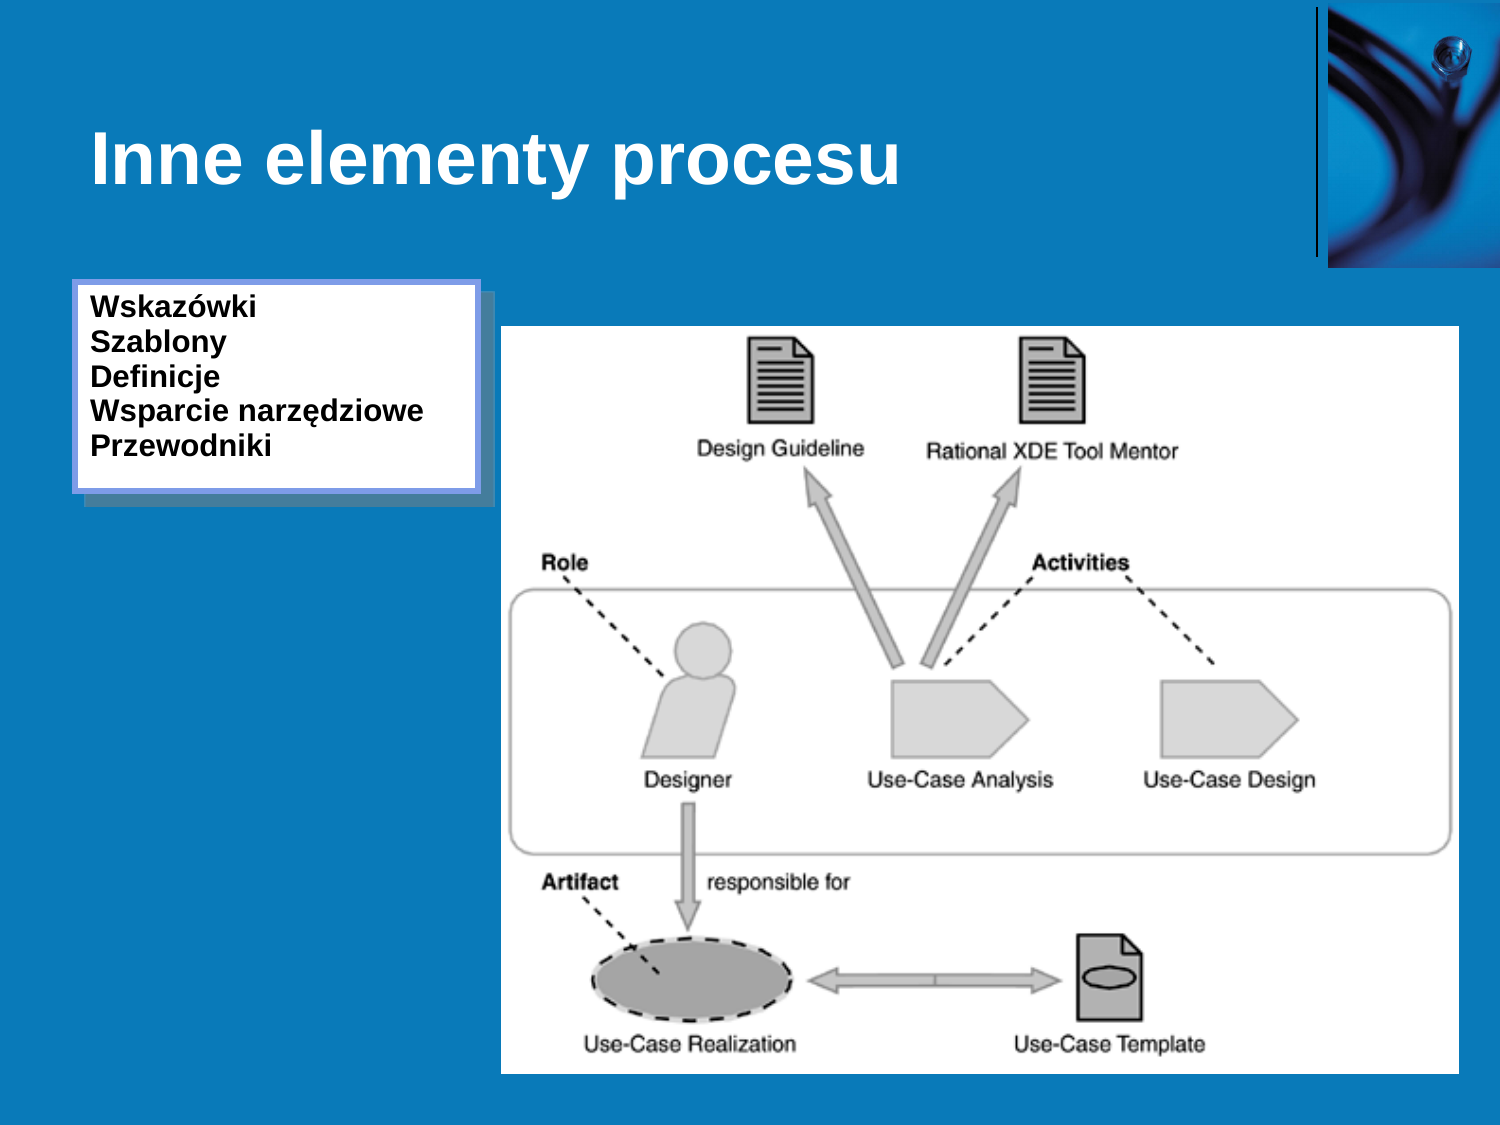

# Inne elementy procesu
Wskazówki
Szablony
Definicje
Wsparcie narzędziowe
Przewodniki
92